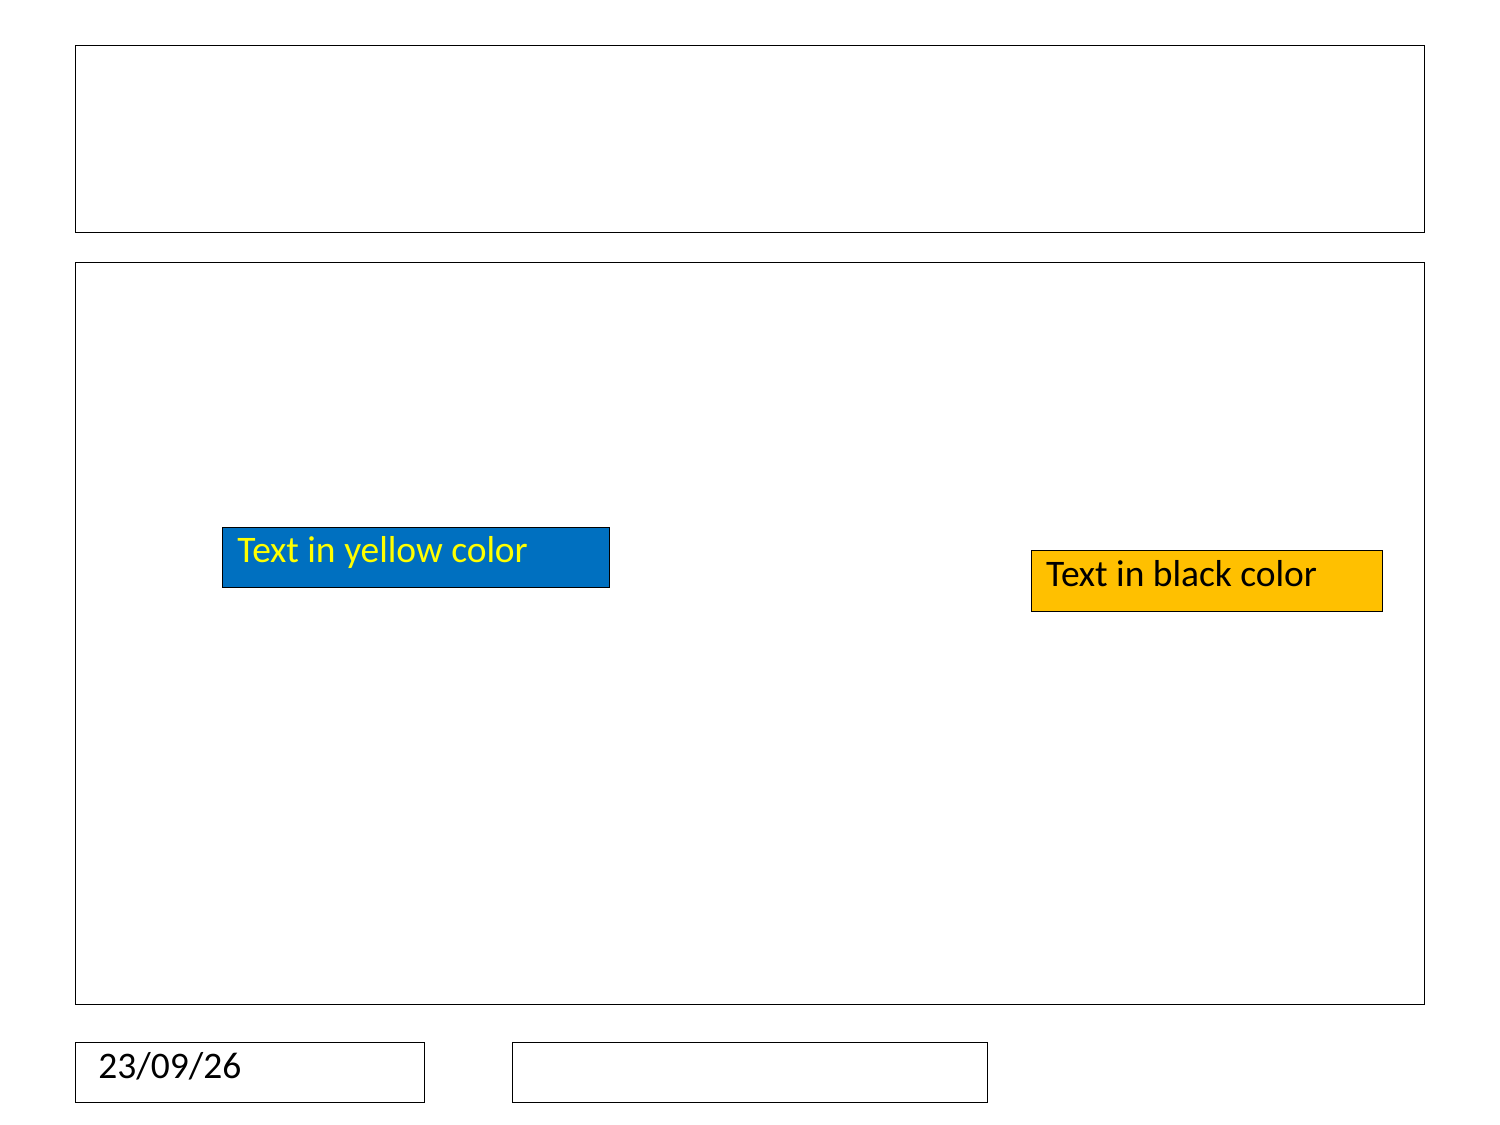

#
Text in yellow color
Text in black color